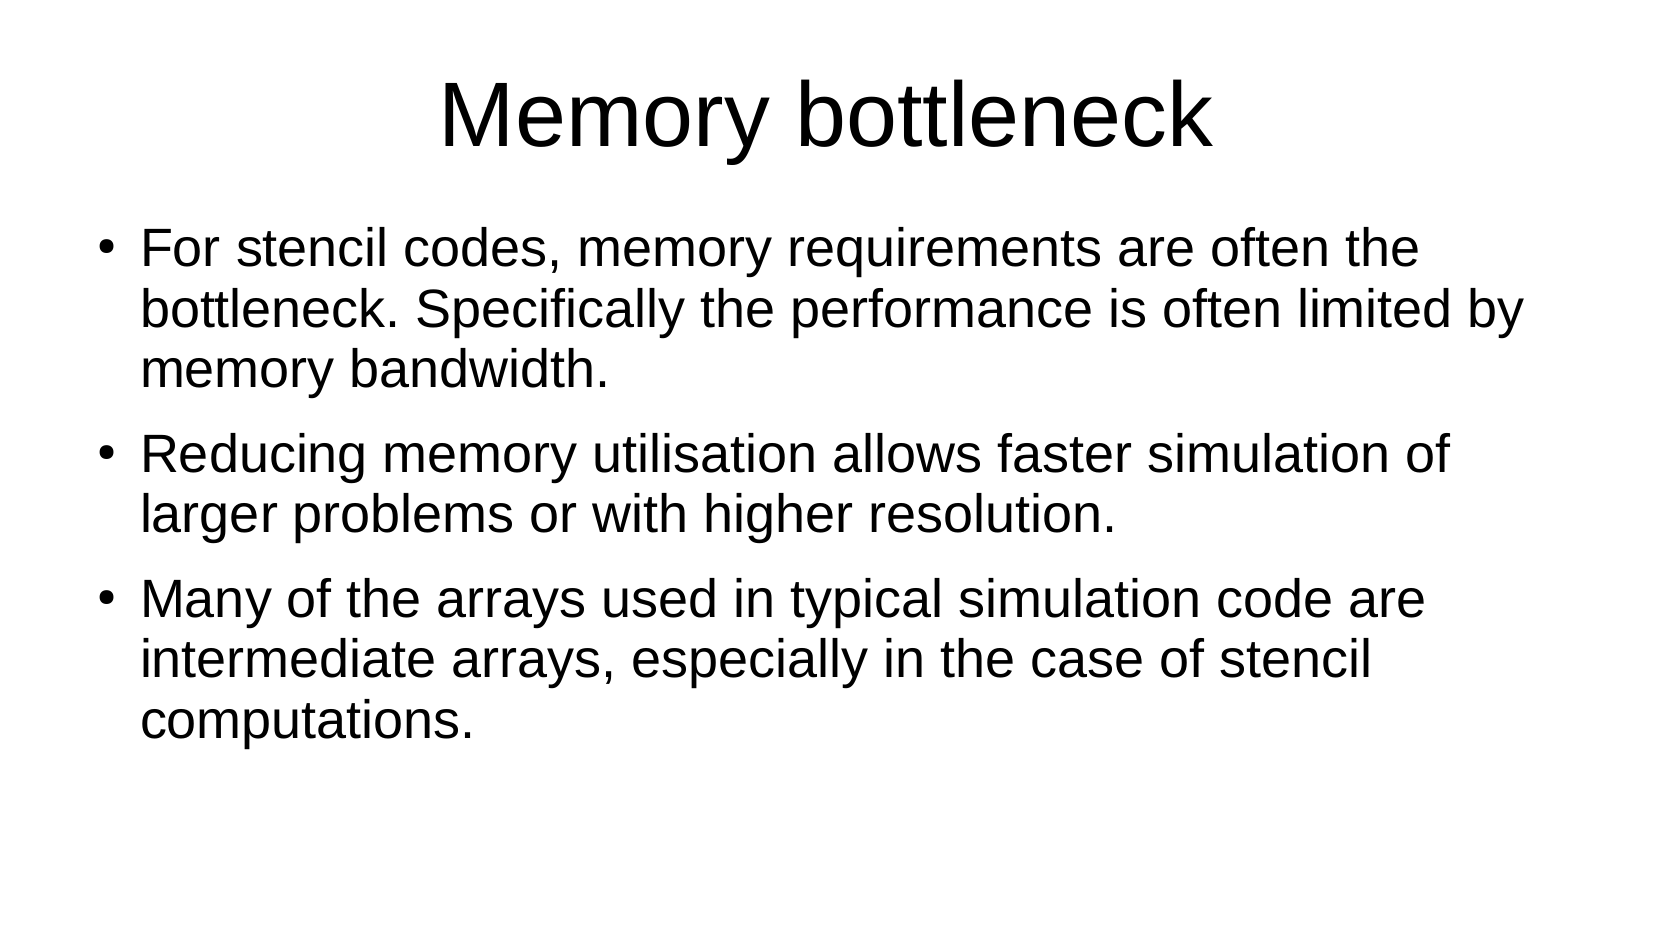

# Memory bottleneck
For stencil codes, memory requirements are often the bottleneck. Specifically the performance is often limited by memory bandwidth.
Reducing memory utilisation allows faster simulation of larger problems or with higher resolution.
Many of the arrays used in typical simulation code are intermediate arrays, especially in the case of stencil computations.